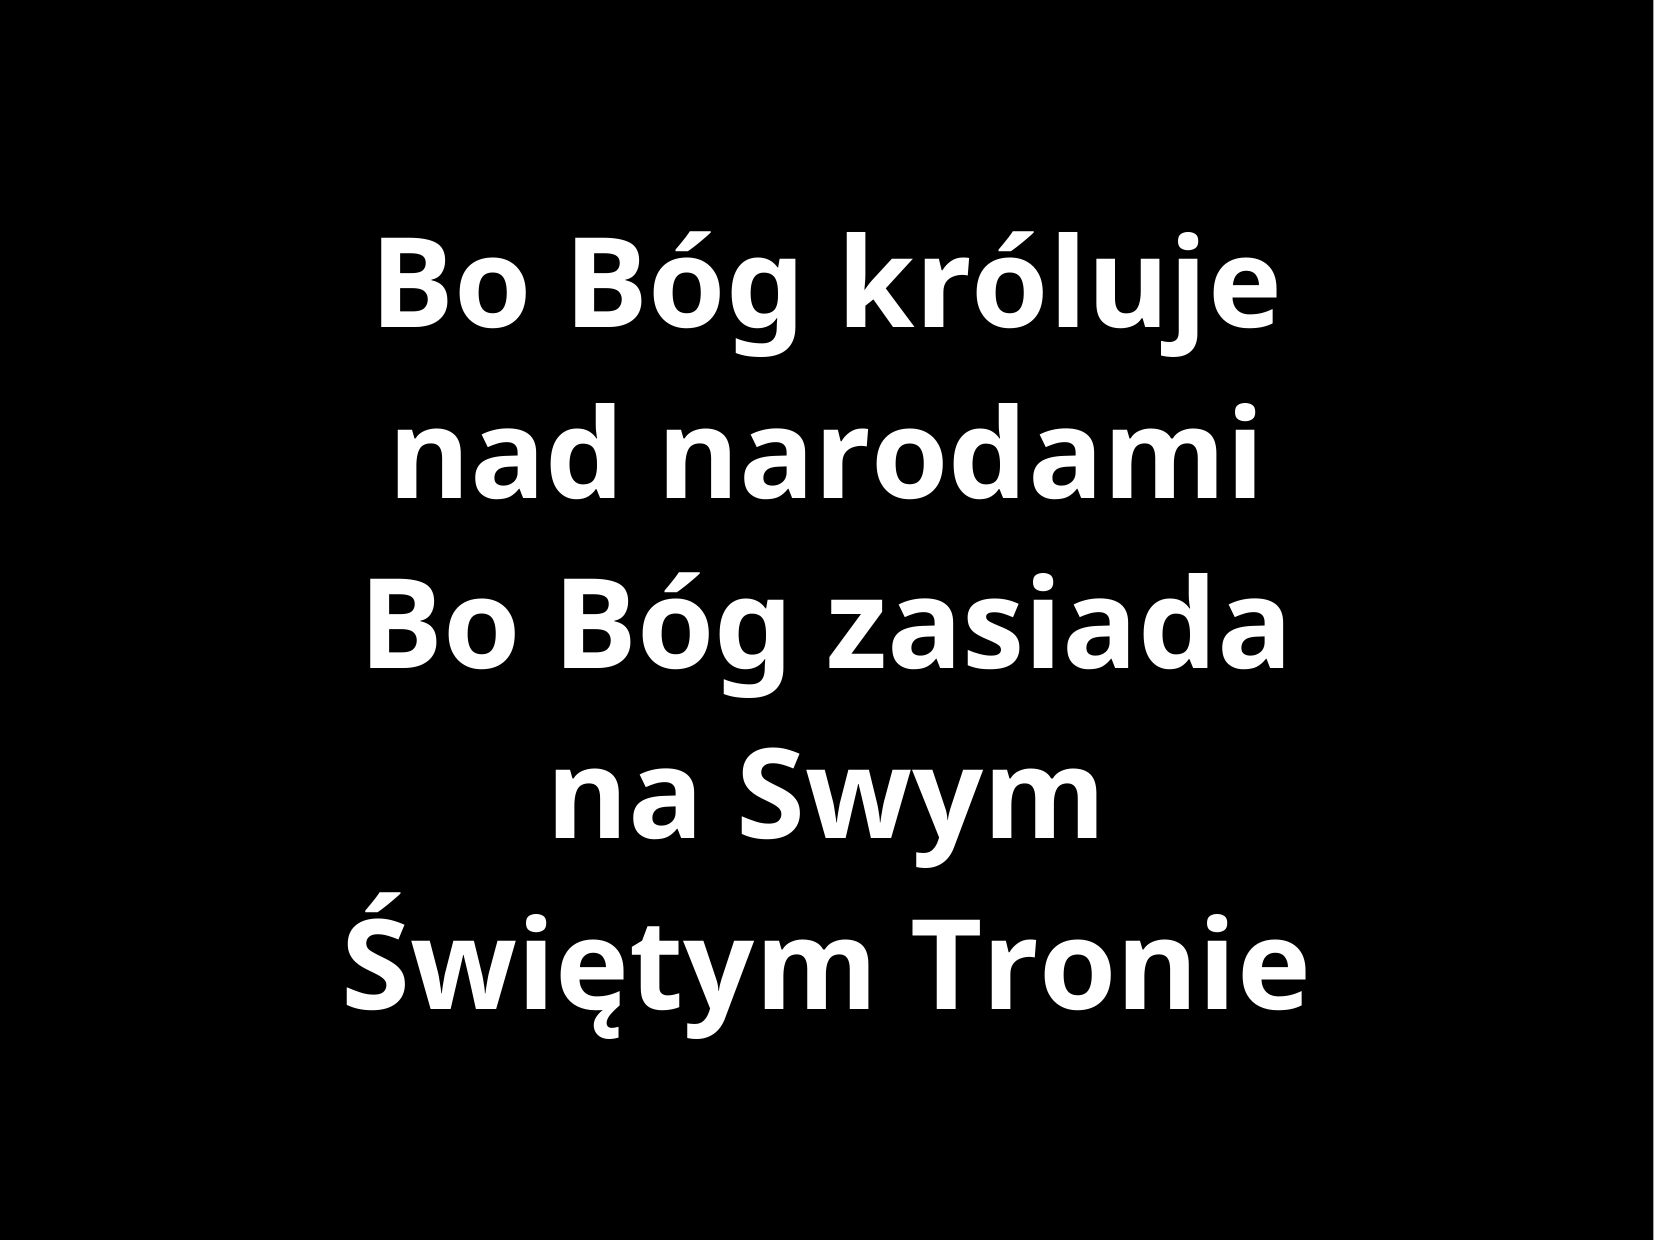

# Bo Bóg króluje nad narodami Bo Bóg zasiada na Swym Świętym Tronie